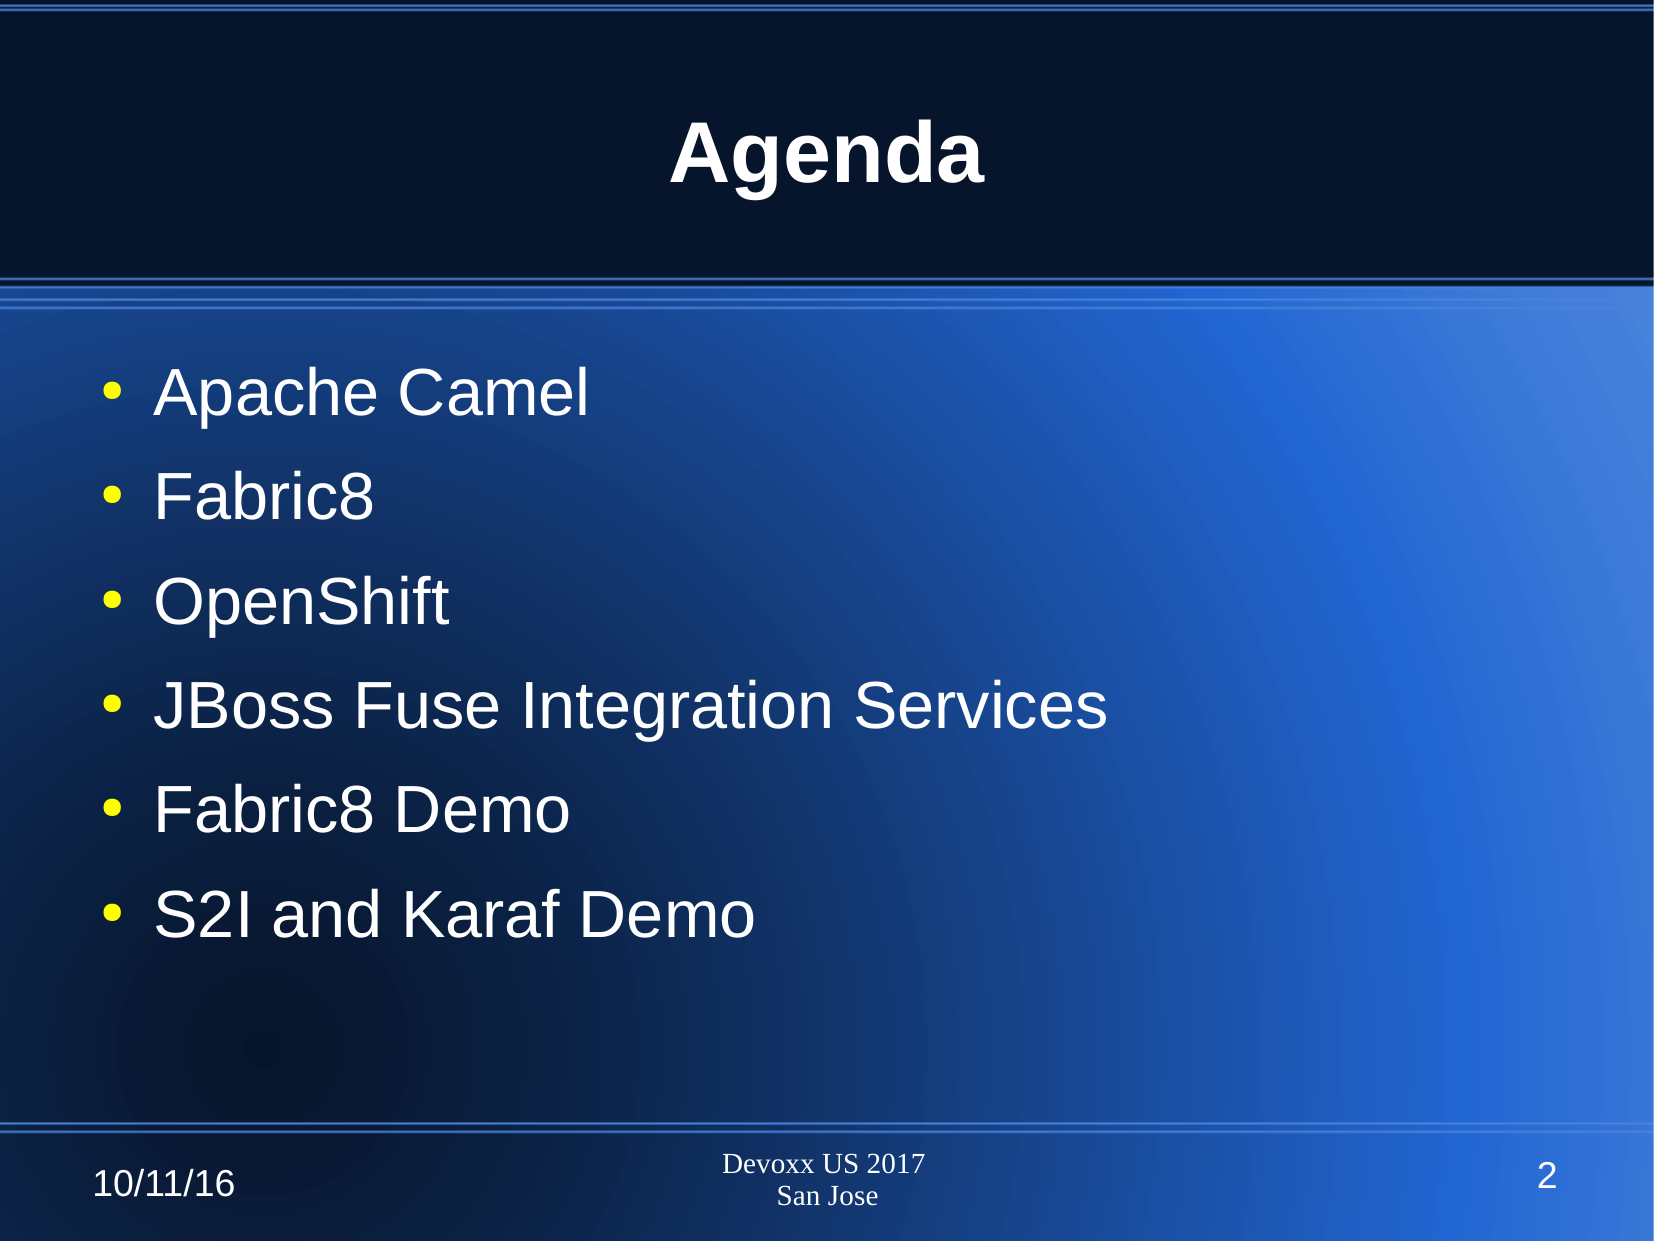

# Agenda
Apache Camel
Fabric8
OpenShift
JBoss Fuse Integration Services
Fabric8 Demo
S2I and Karaf Demo
Devoxx San Jose, US